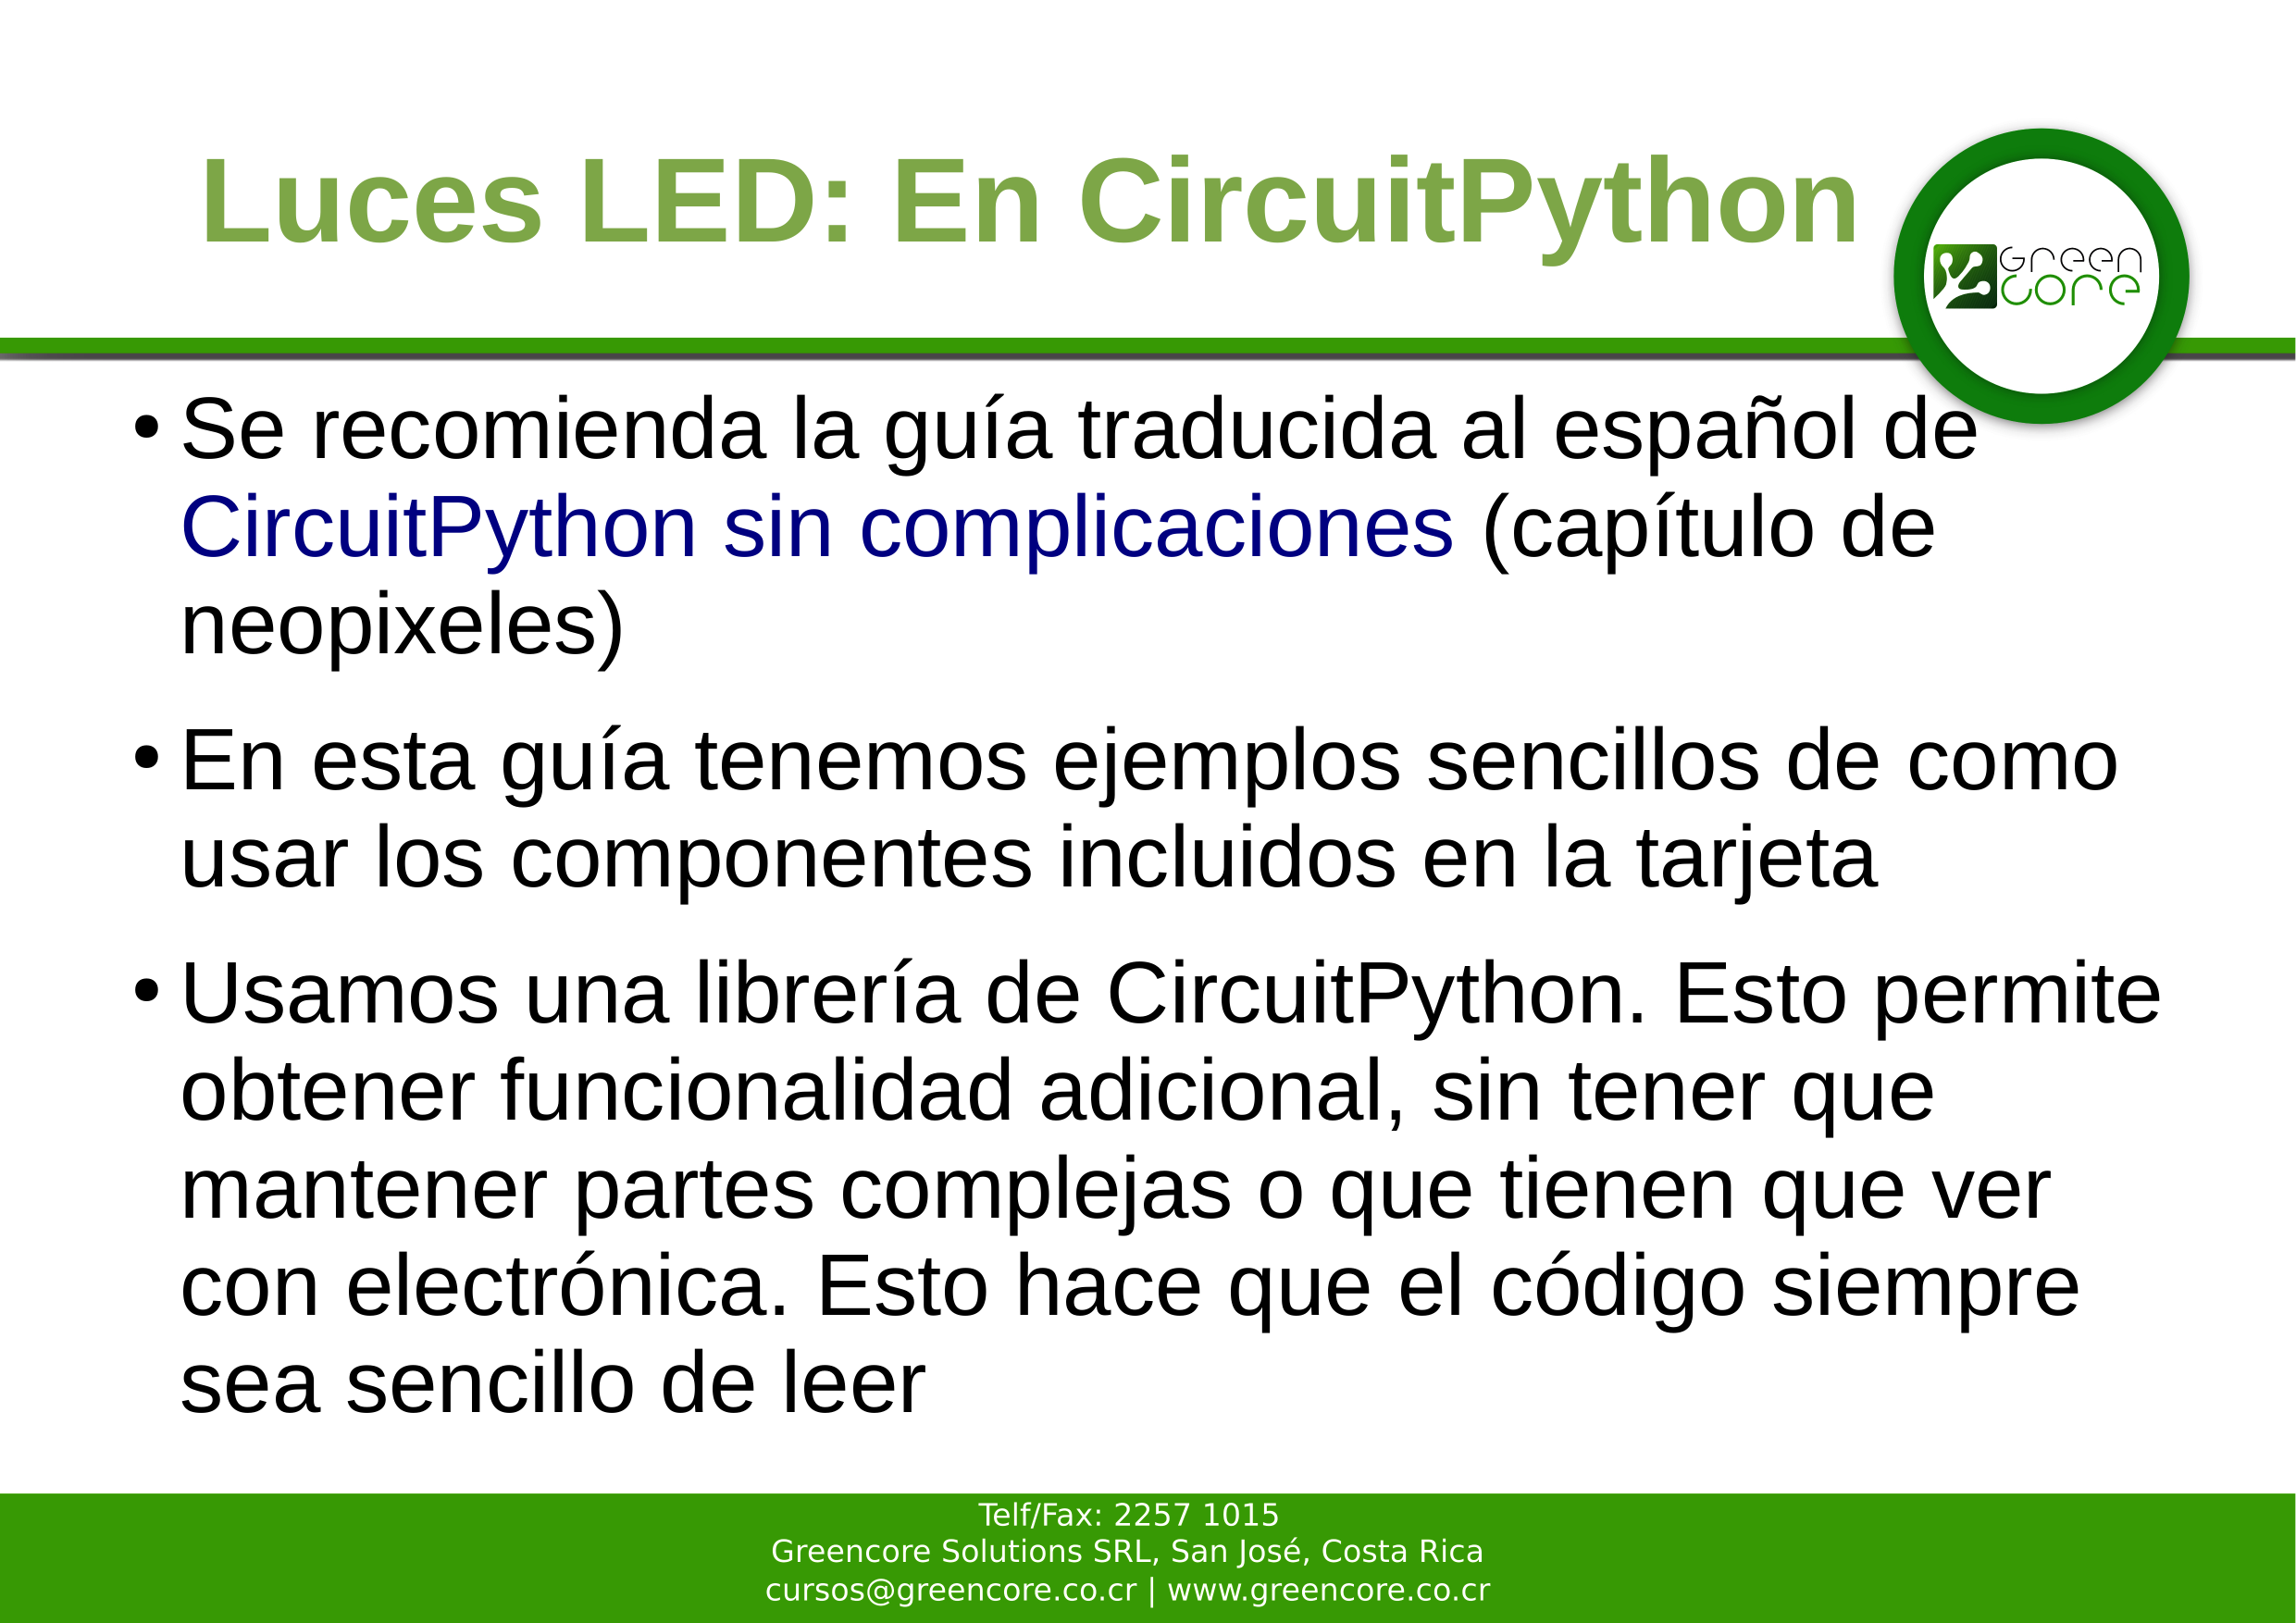

# Luces LED: En CircuitPython
Se recomienda la guía traducida al español de CircuitPython sin complicaciones (capítulo de neopixeles)
En esta guía tenemos ejemplos sencillos de como usar los componentes incluidos en la tarjeta
Usamos una librería de CircuitPython. Esto permite obtener funcionalidad adicional, sin tener que mantener partes complejas o que tienen que ver con electrónica. Esto hace que el código siempre sea sencillo de leer